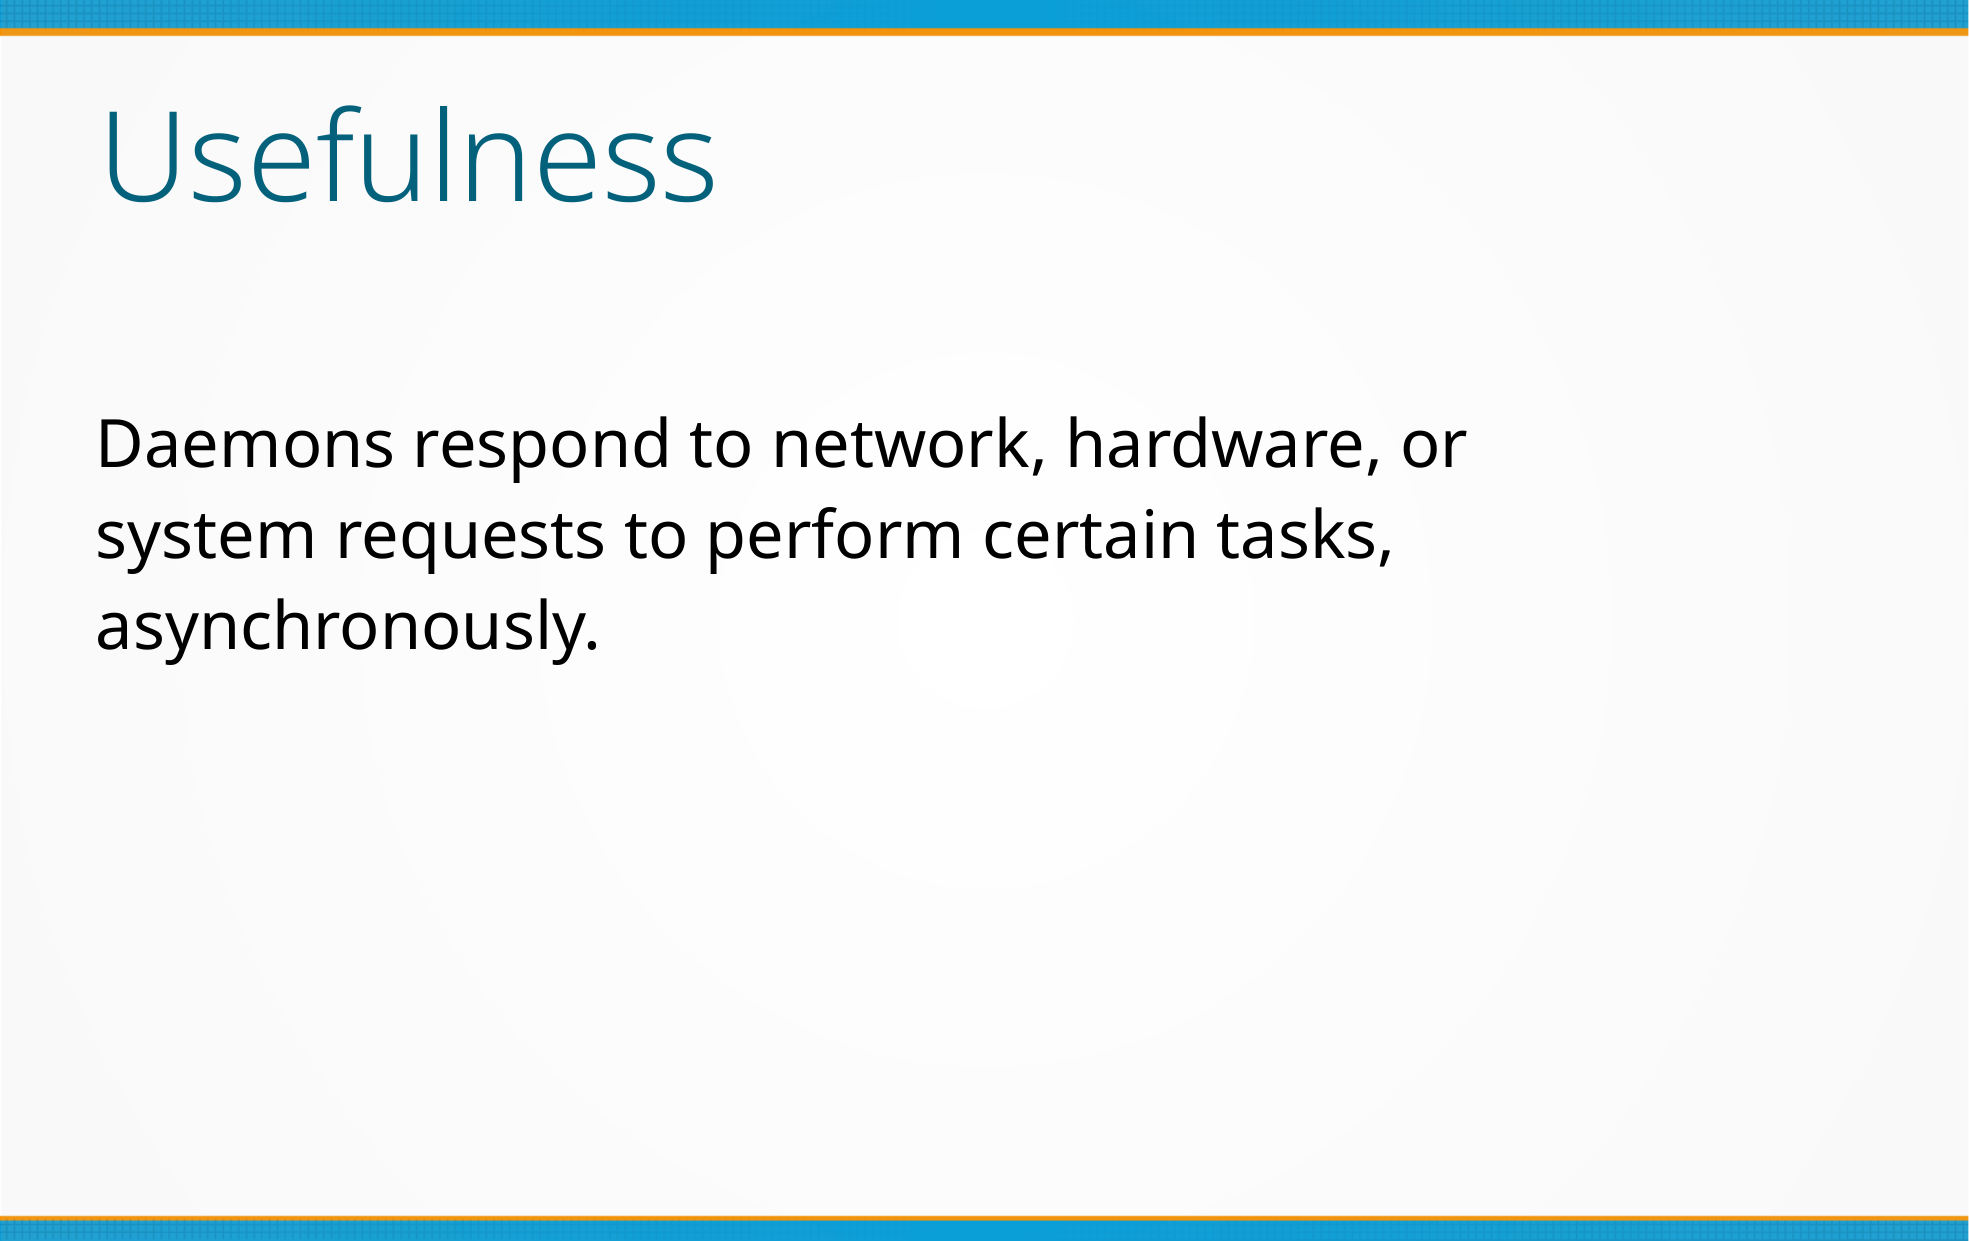

# Usefulness
Daemons respond to network, hardware, or system requests to perform certain tasks, asynchronously.